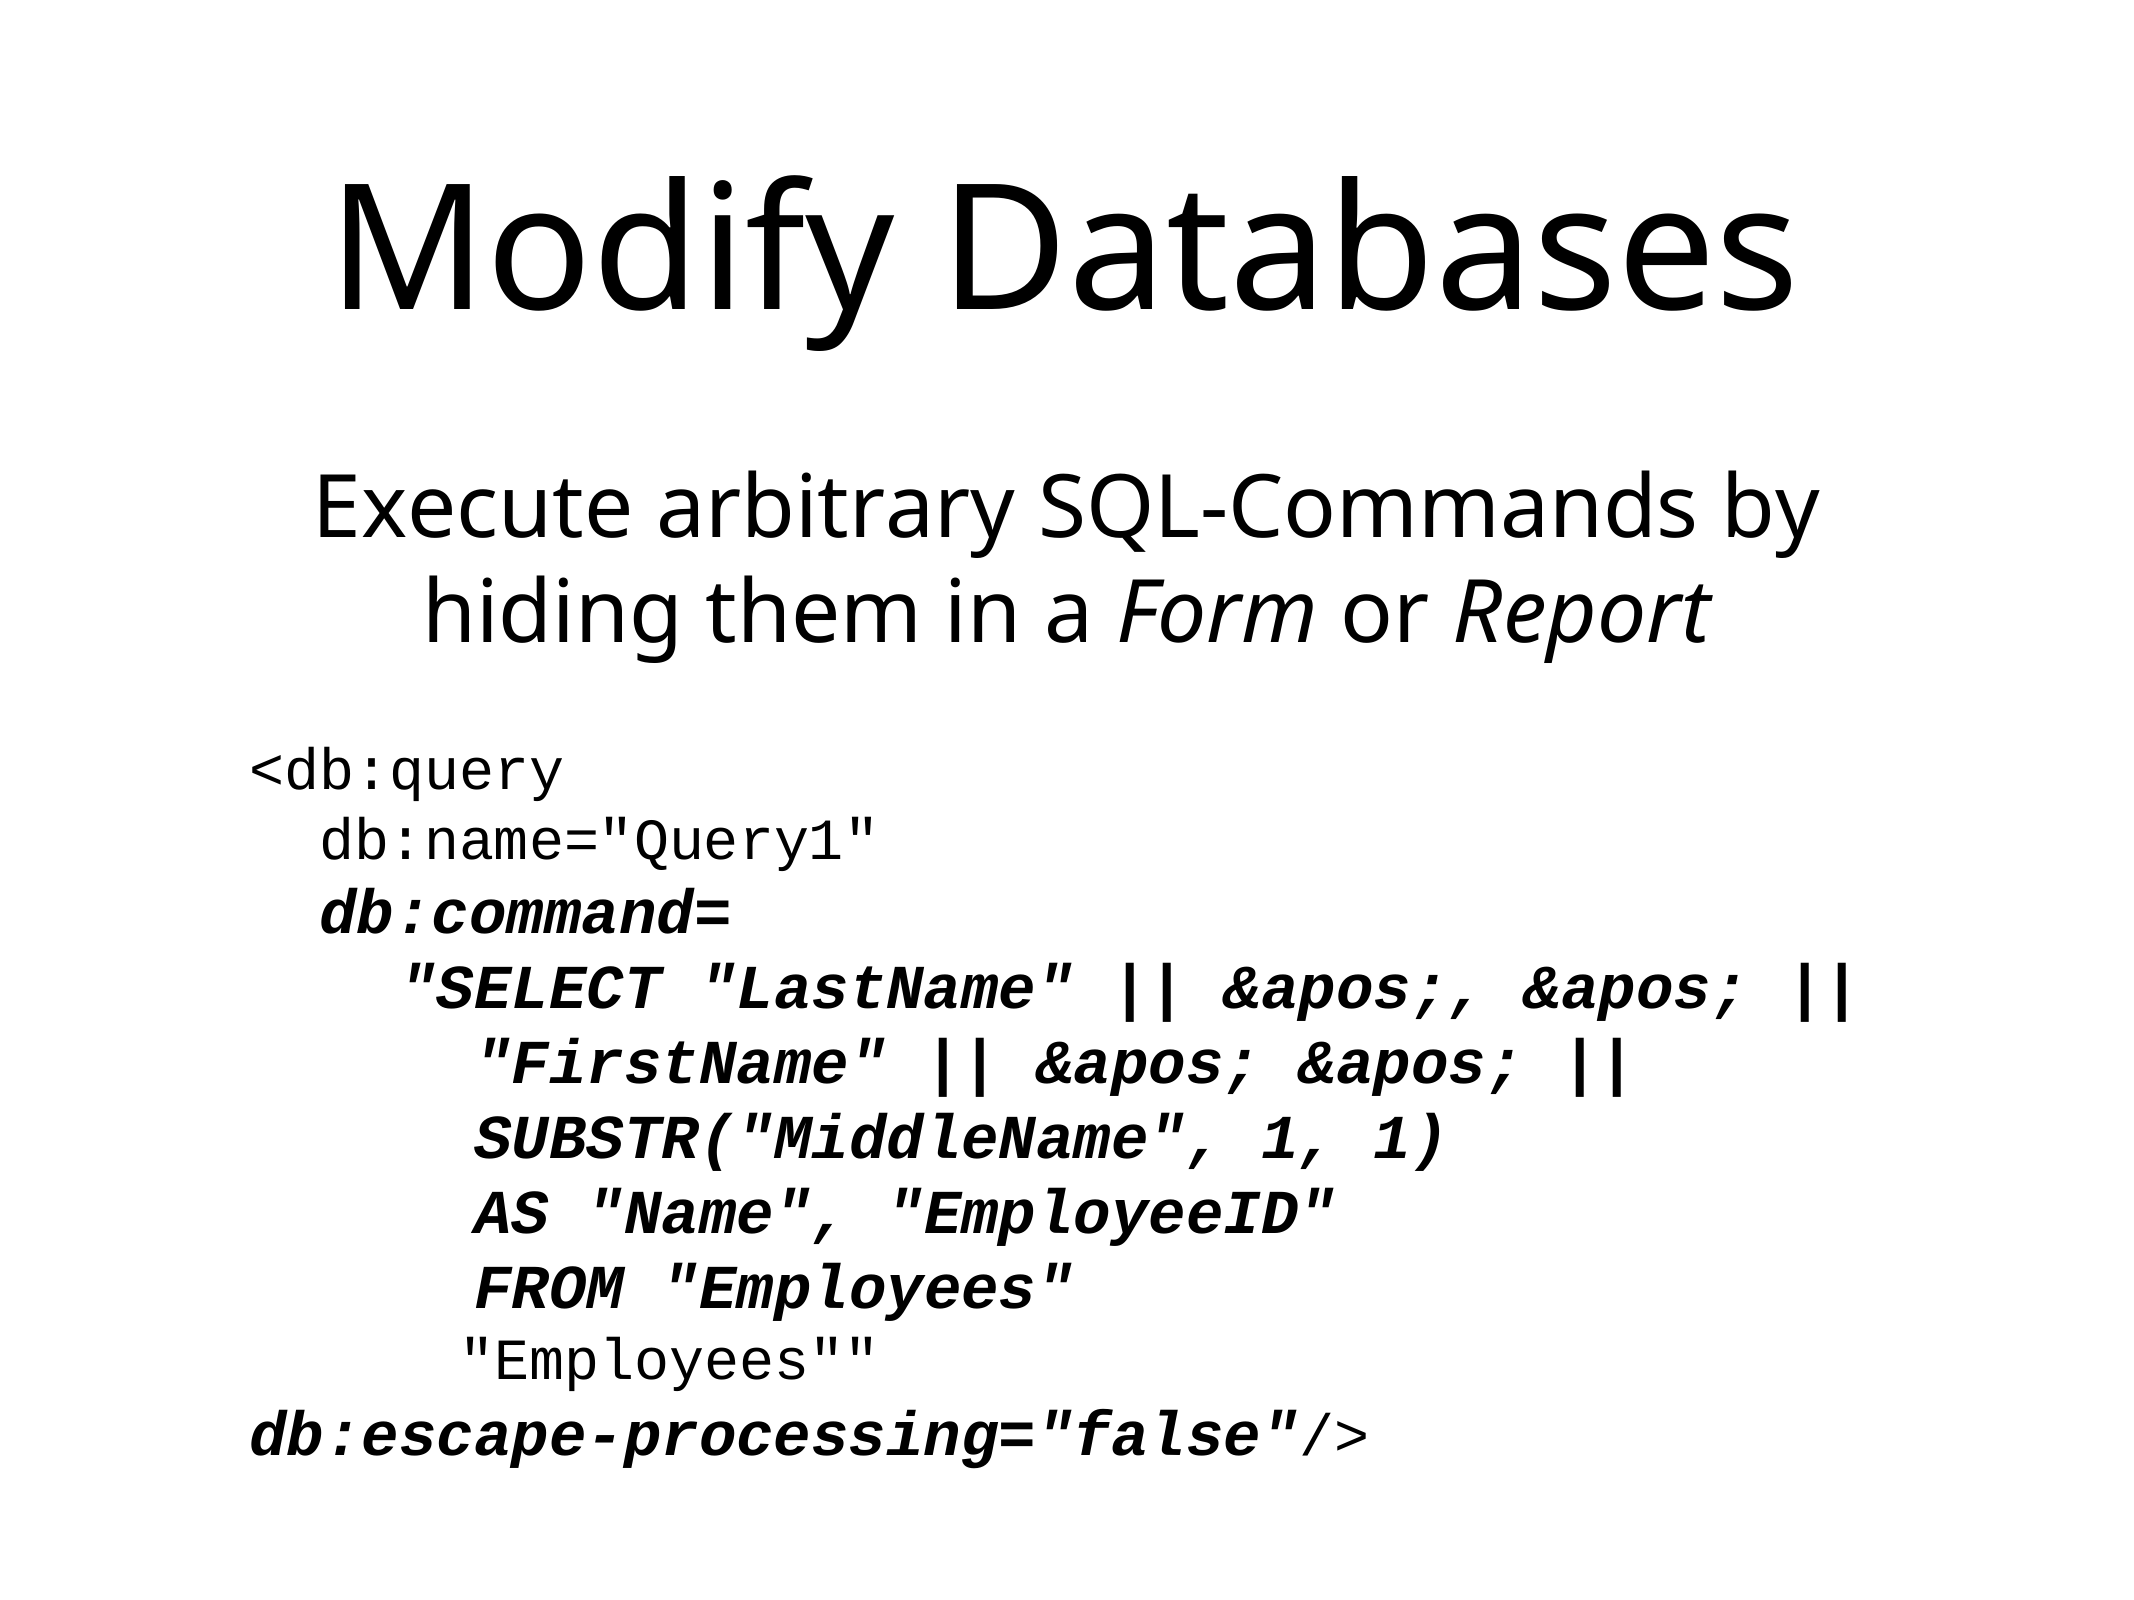

# Modify Databases
Execute arbitrary SQL-Commands by hiding them in a Form or Report
<db:query
 db:name="Query1"
 db:command=
 "SELECT "LastName" || &apos;, &apos; ||
 "FirstName" || &apos; &apos; ||
 SUBSTR("MiddleName", 1, 1)
 AS "Name", "EmployeeID"
 FROM "Employees"
 "Employees""
db:escape-processing="false"/>